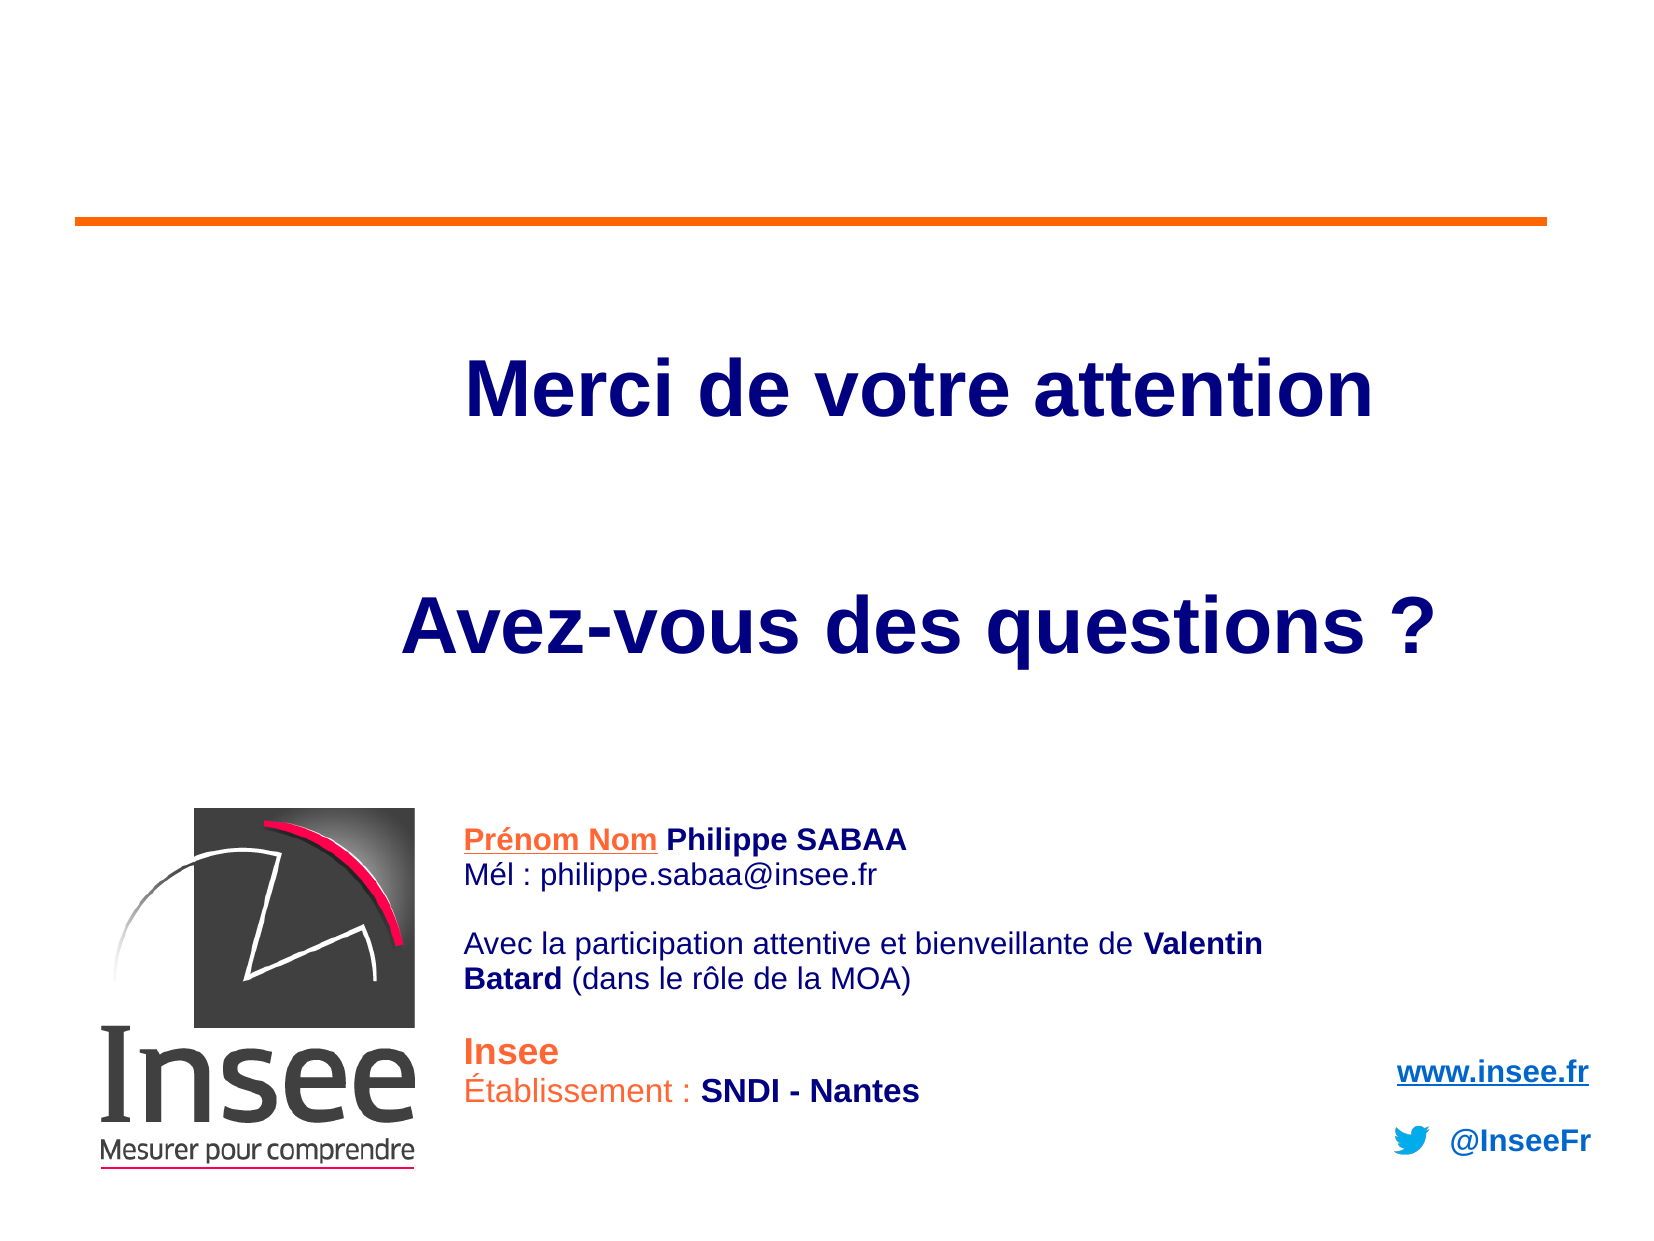

#
Merci de votre attention
Avez-vous des questions ?
Prénom Nom Philippe SABAA
Mél : philippe.sabaa@insee.fr
Avec la participation attentive et bienveillante de Valentin Batard (dans le rôle de la MOA)
Insee
Établissement : SNDI - Nantes